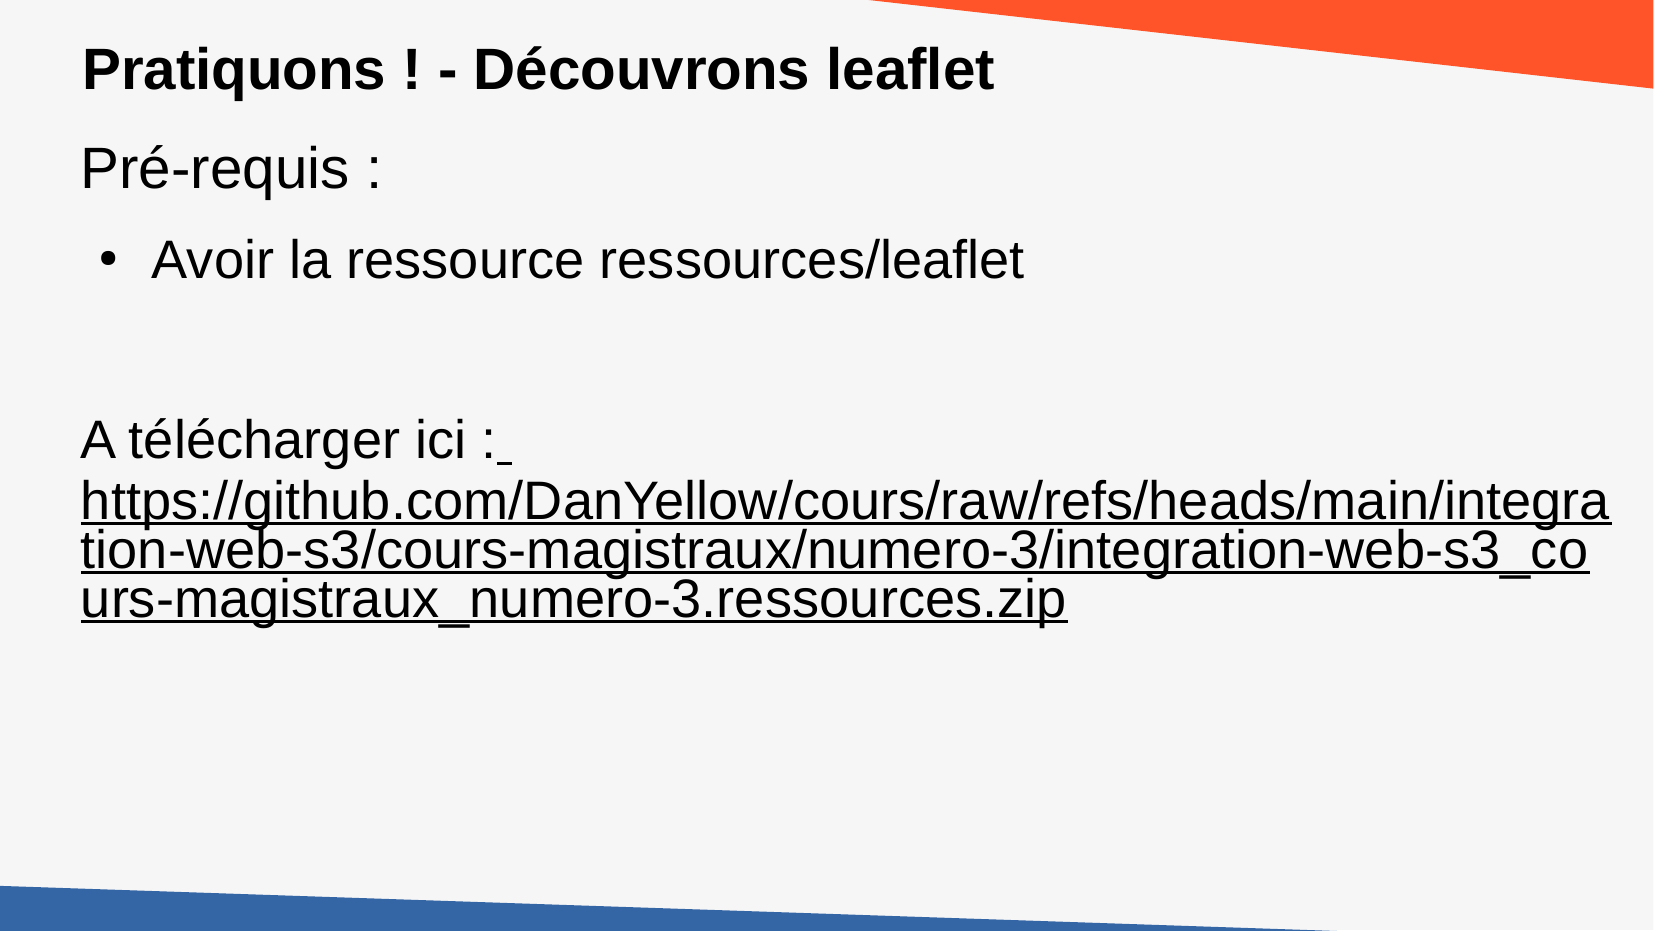

# Pratiquons ! - Découvrons leaflet
Pré-requis :
Avoir la ressource ressources/leaflet
A télécharger ici : https://github.com/DanYellow/cours/raw/refs/heads/main/integration-web-s3/cours-magistraux/numero-3/integration-web-s3_cours-magistraux_numero-3.ressources.zip